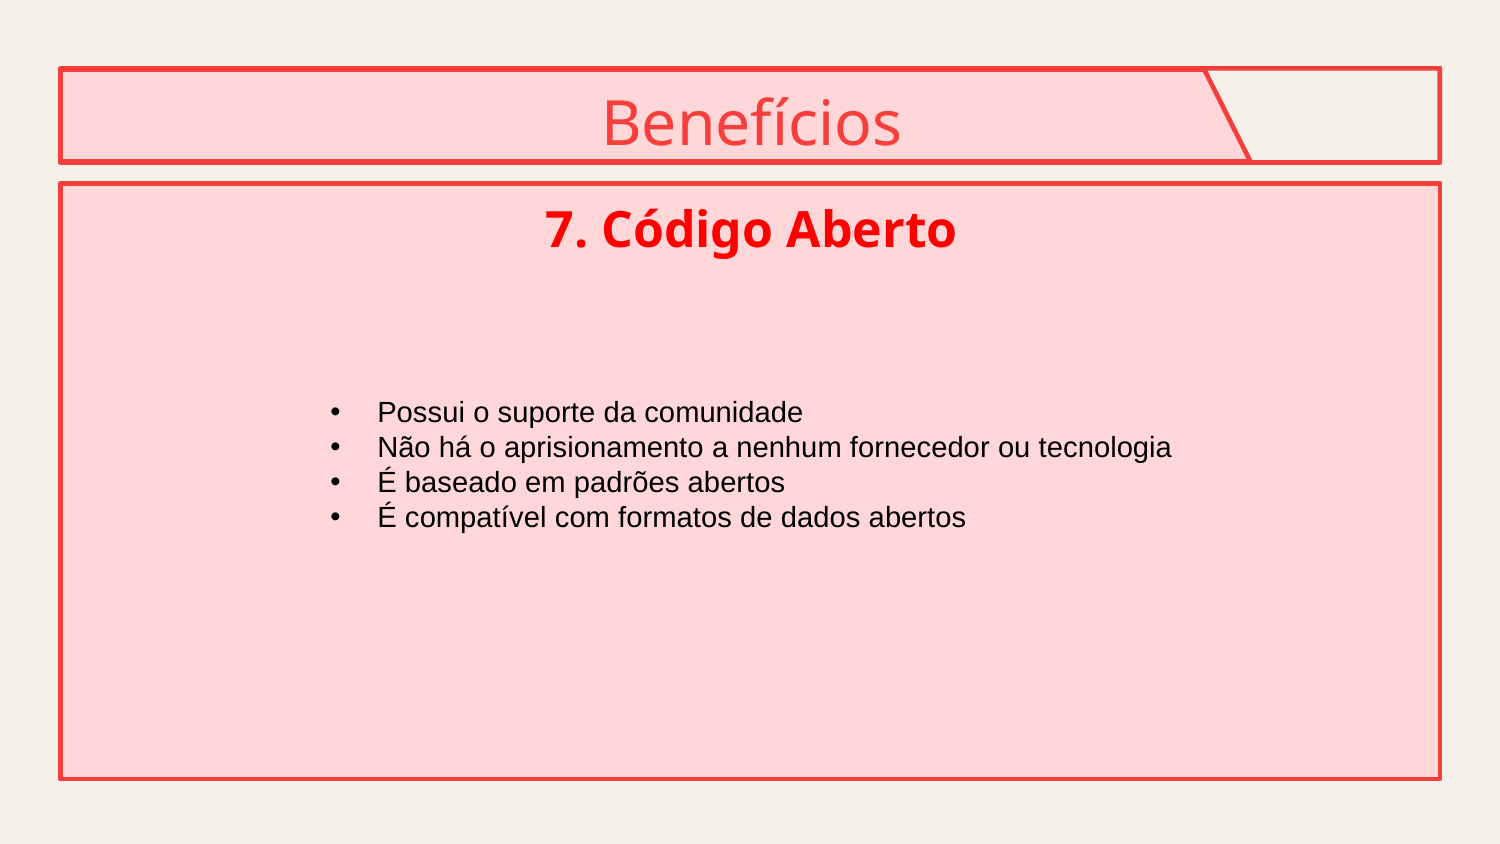

# Benefícios
7. Código Aberto
Possui o suporte da comunidade
Não há o aprisionamento a nenhum fornecedor ou tecnologia
É baseado em padrões abertos
É compatível com formatos de dados abertos